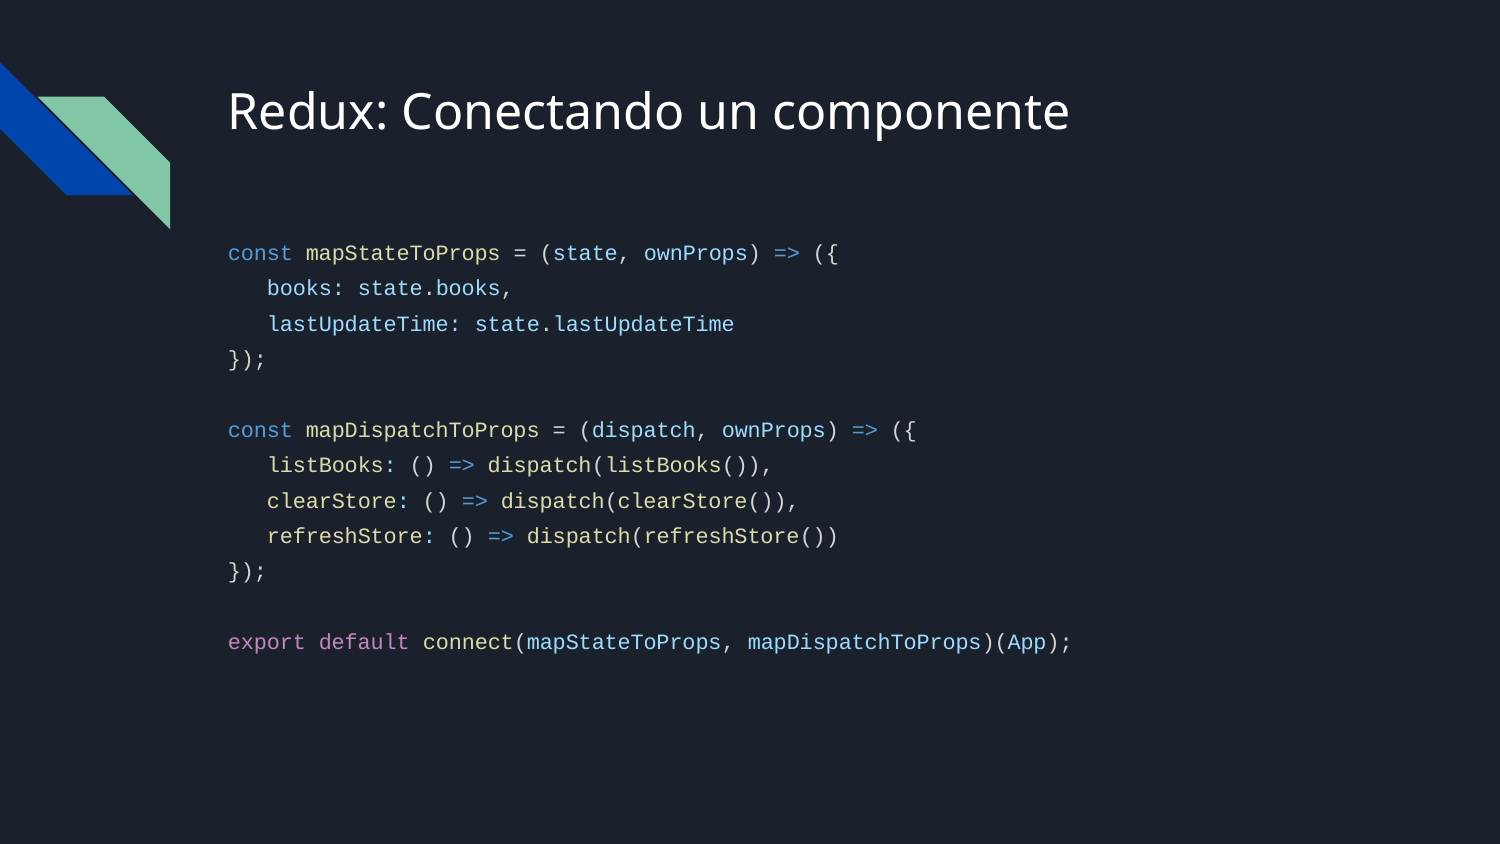

# Redux: Conectando un componente
const mapStateToProps = (state, ownProps) => ({
 books: state.books,
 lastUpdateTime: state.lastUpdateTime
});
const mapDispatchToProps = (dispatch, ownProps) => ({
 listBooks: () => dispatch(listBooks()),
 clearStore: () => dispatch(clearStore()),
 refreshStore: () => dispatch(refreshStore())
});
export default connect(mapStateToProps, mapDispatchToProps)(App);